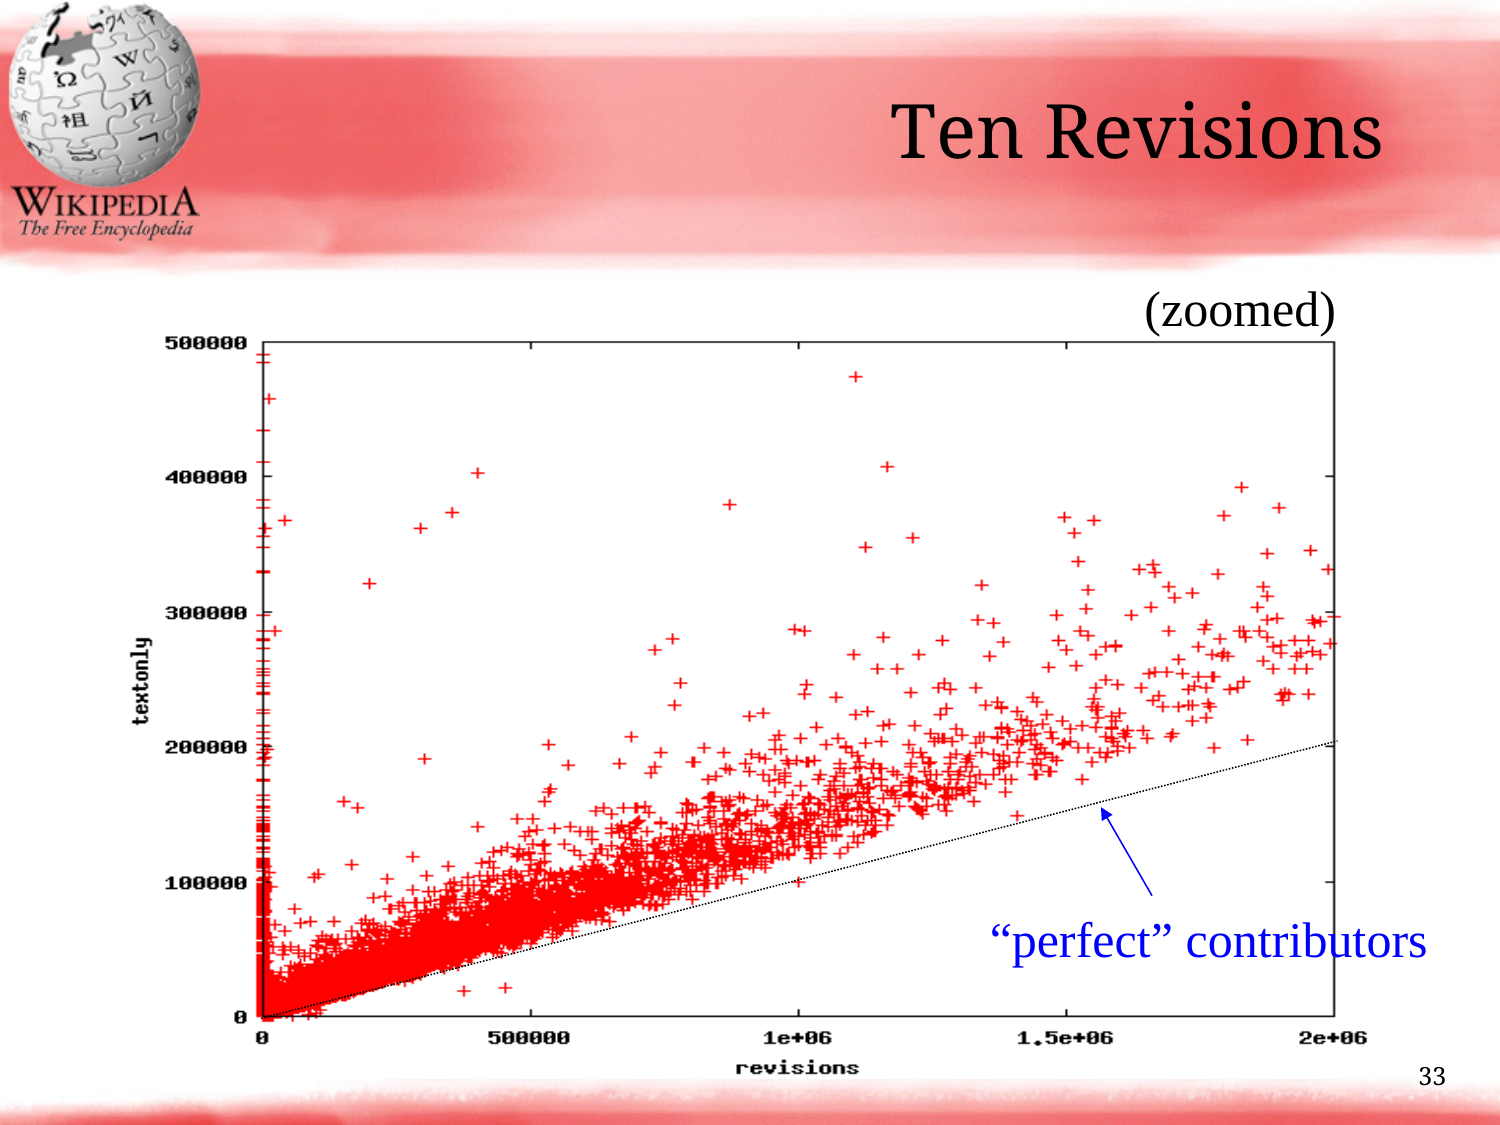

# Ten Revisions
(zoomed)‏
“perfect” contributors
33